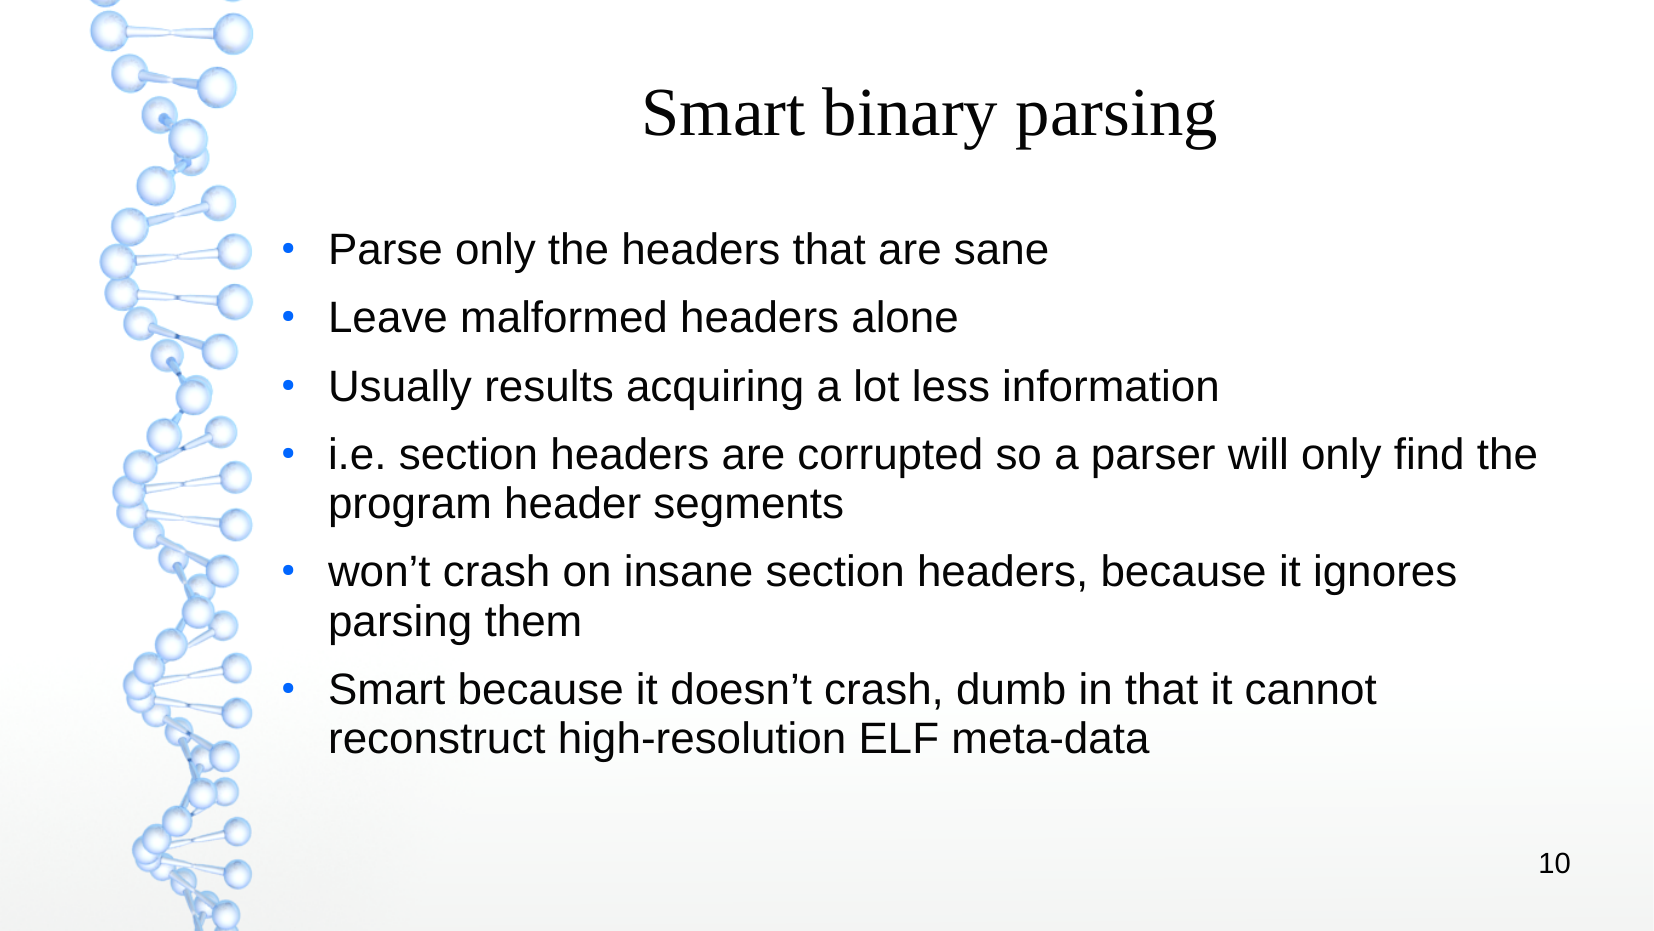

# Smart binary parsing
Parse only the headers that are sane
Leave malformed headers alone
Usually results acquiring a lot less information
i.e. section headers are corrupted so a parser will only find the program header segments
won’t crash on insane section headers, because it ignores parsing them
Smart because it doesn’t crash, dumb in that it cannot reconstruct high-resolution ELF meta-data
10